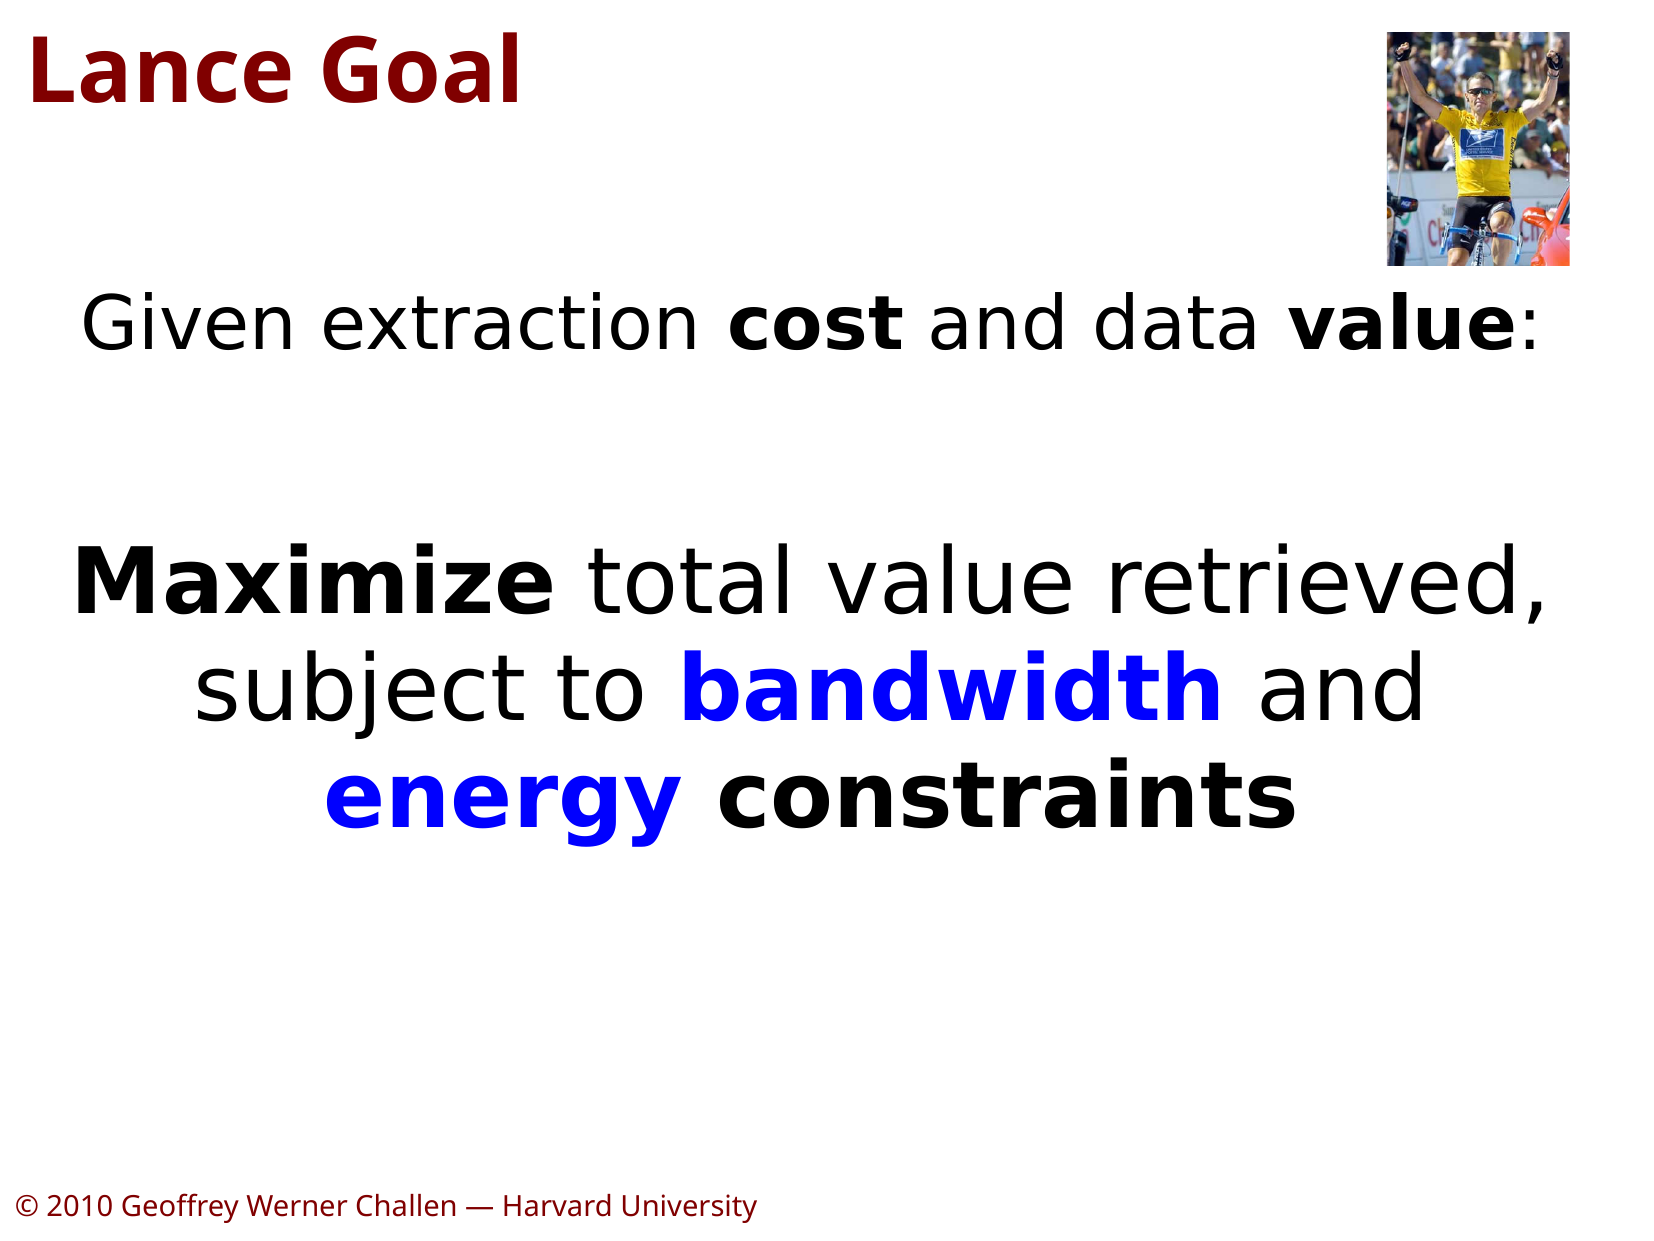

# Lance Goal
Given extraction cost and data value:
Maximize total value retrieved, subject to bandwidth and energy constraints